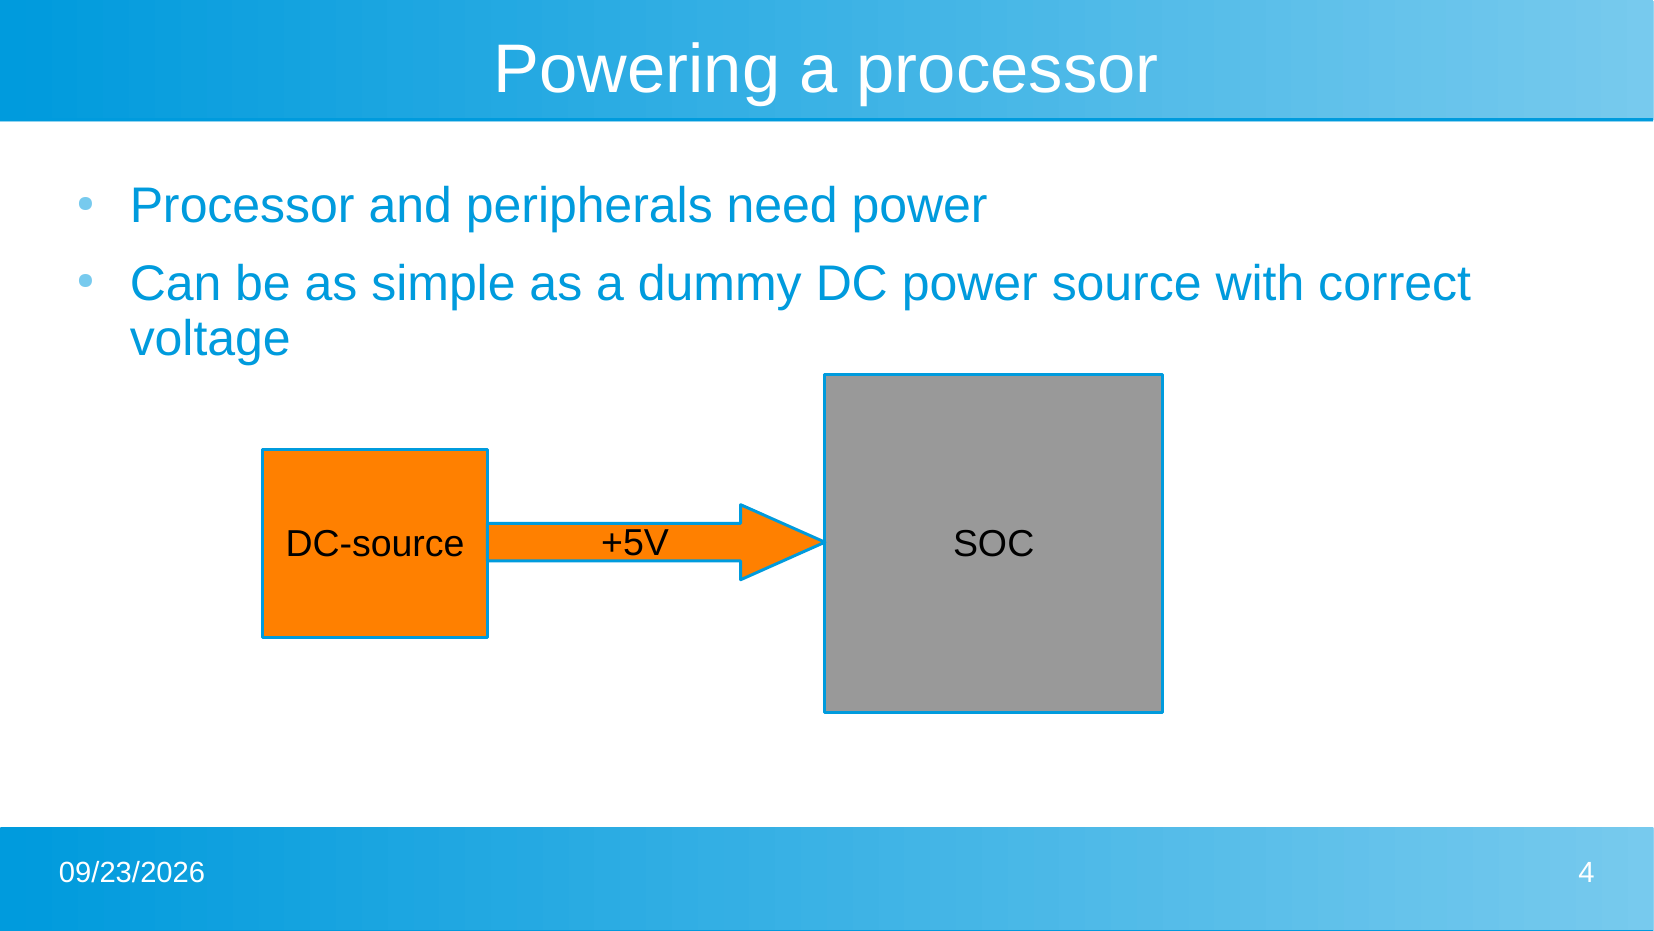

# Powering a processor
Processor and peripherals need power
Can be as simple as a dummy DC power source with correct voltage
SOC
DC-source
+5V
4